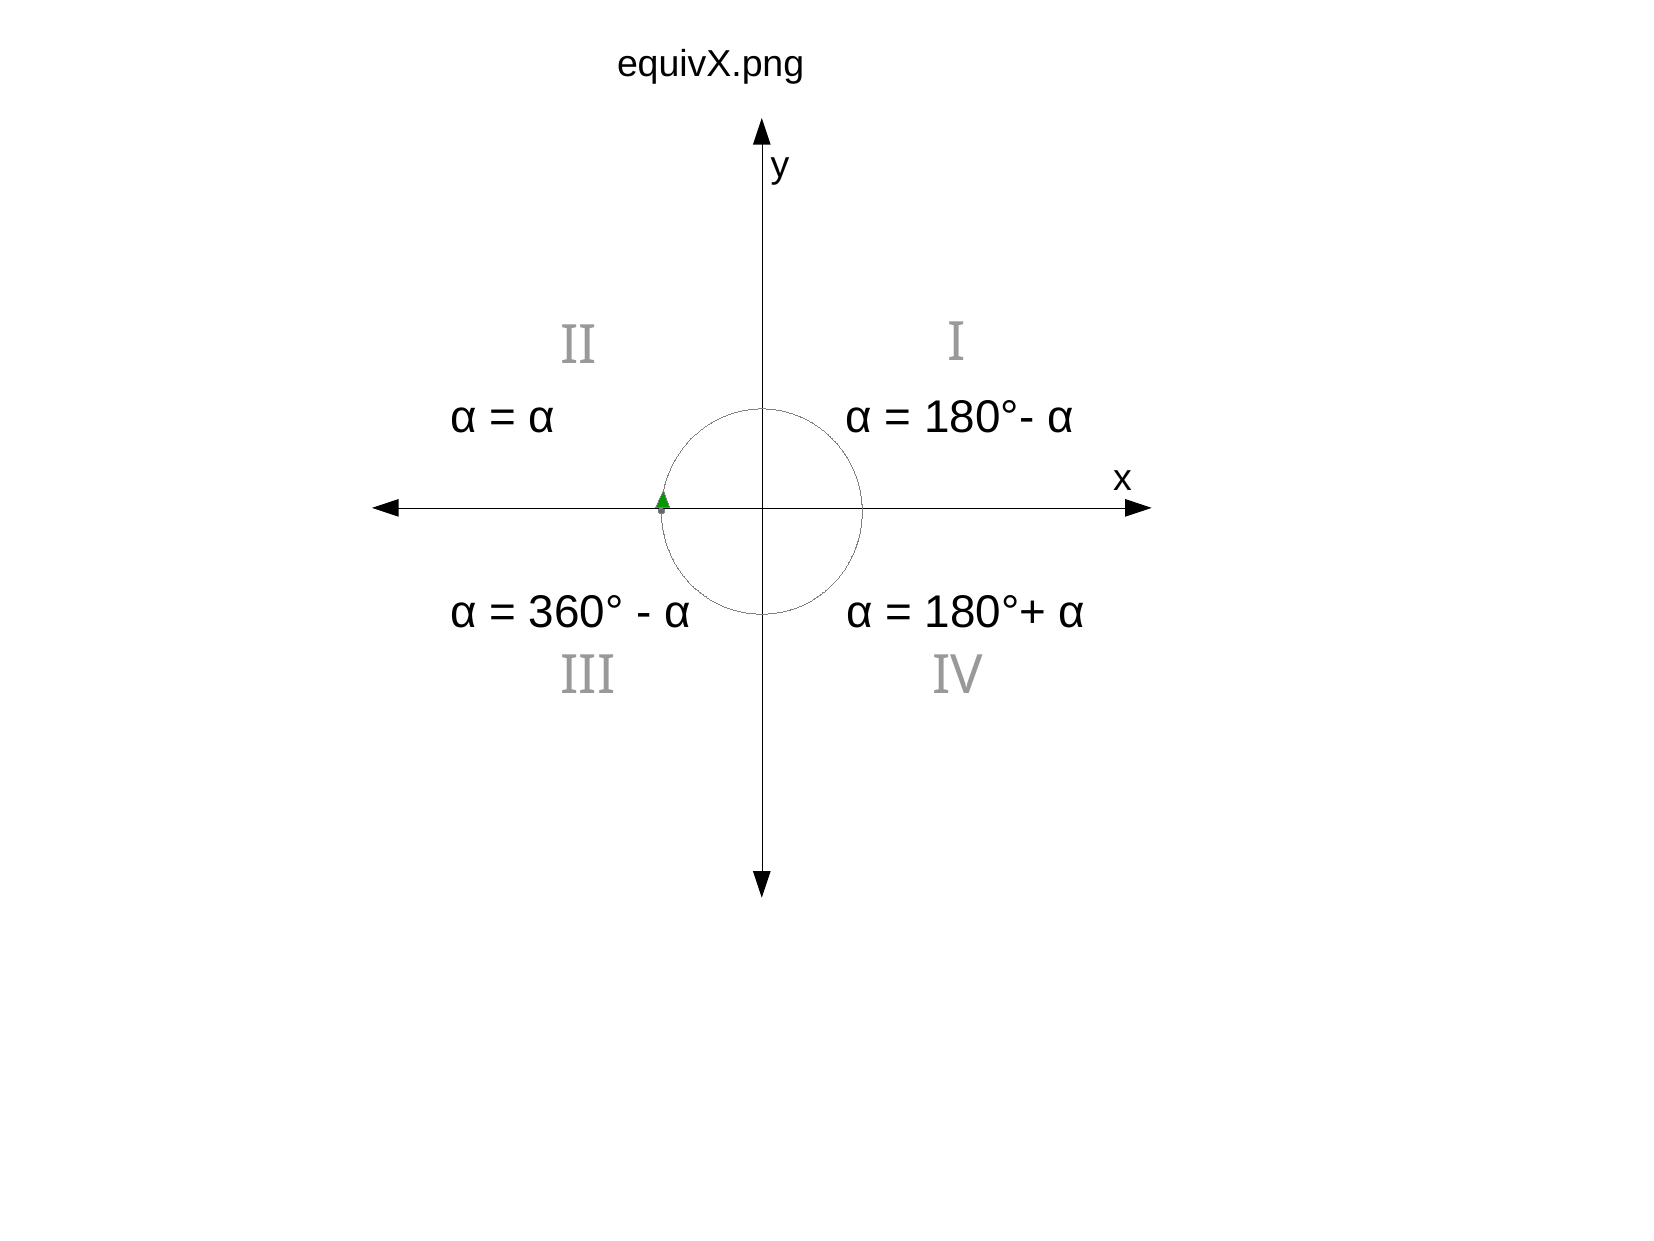

equivX.png
y
I
II
 α = 180°- α
 α = α
x
 α = 360° - α
 α = 180°+ α
III
IV